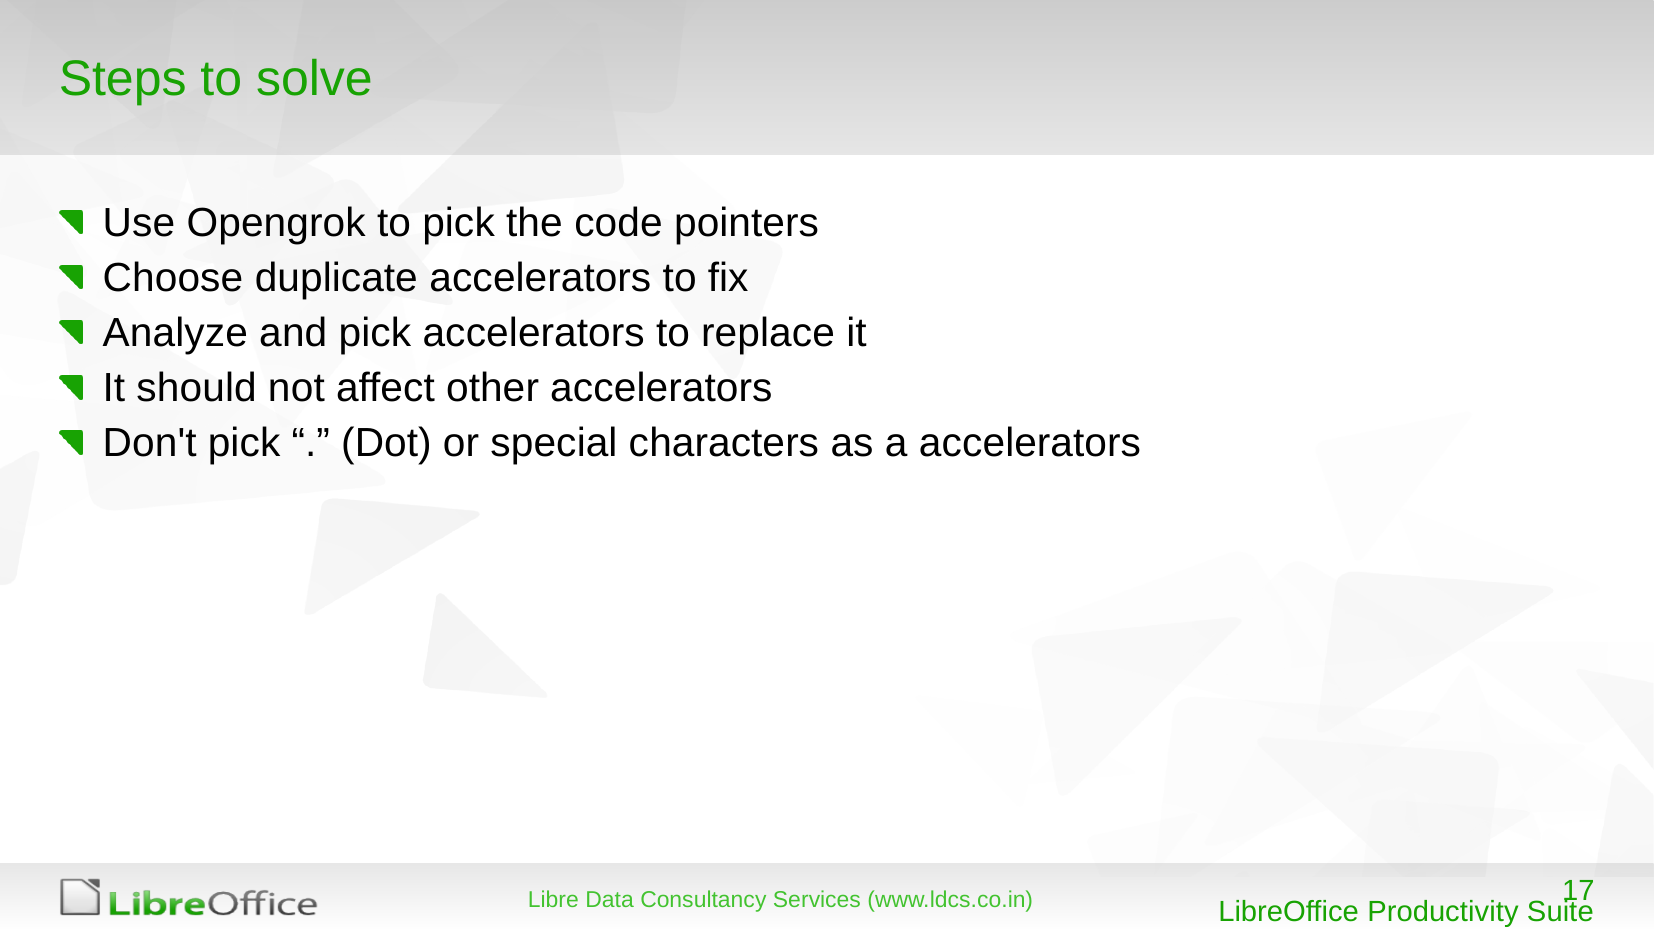

# Steps to solve
Use Opengrok to pick the code pointers
Choose duplicate accelerators to fix
Analyze and pick accelerators to replace it
It should not affect other accelerators
Don't pick “.” (Dot) or special characters as a accelerators
17
| Libre Data Consultancy Services (www.ldcs.co.in) |
| --- |
LibreOffice Productivity Suite